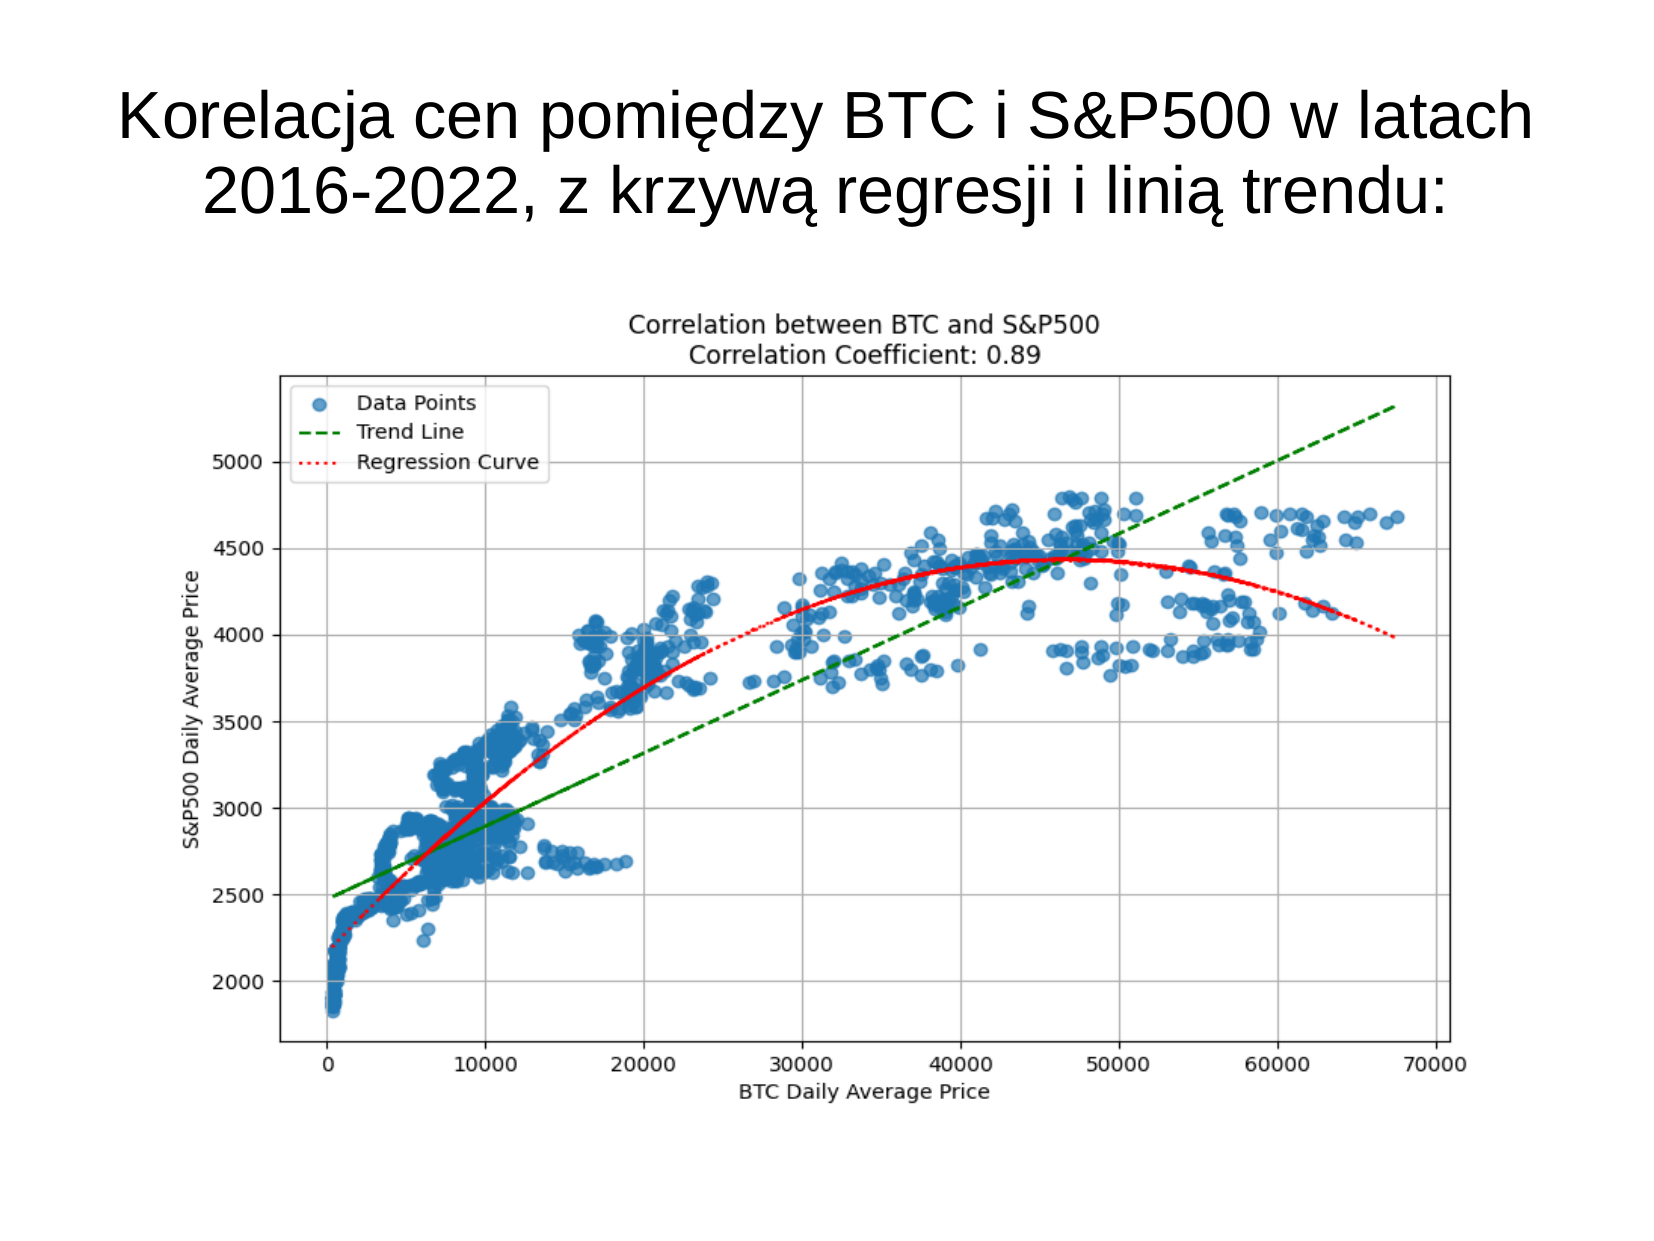

# Korelacja cen pomiędzy BTC i S&P500 w latach 2016-2022, z krzywą regresji i linią trendu: